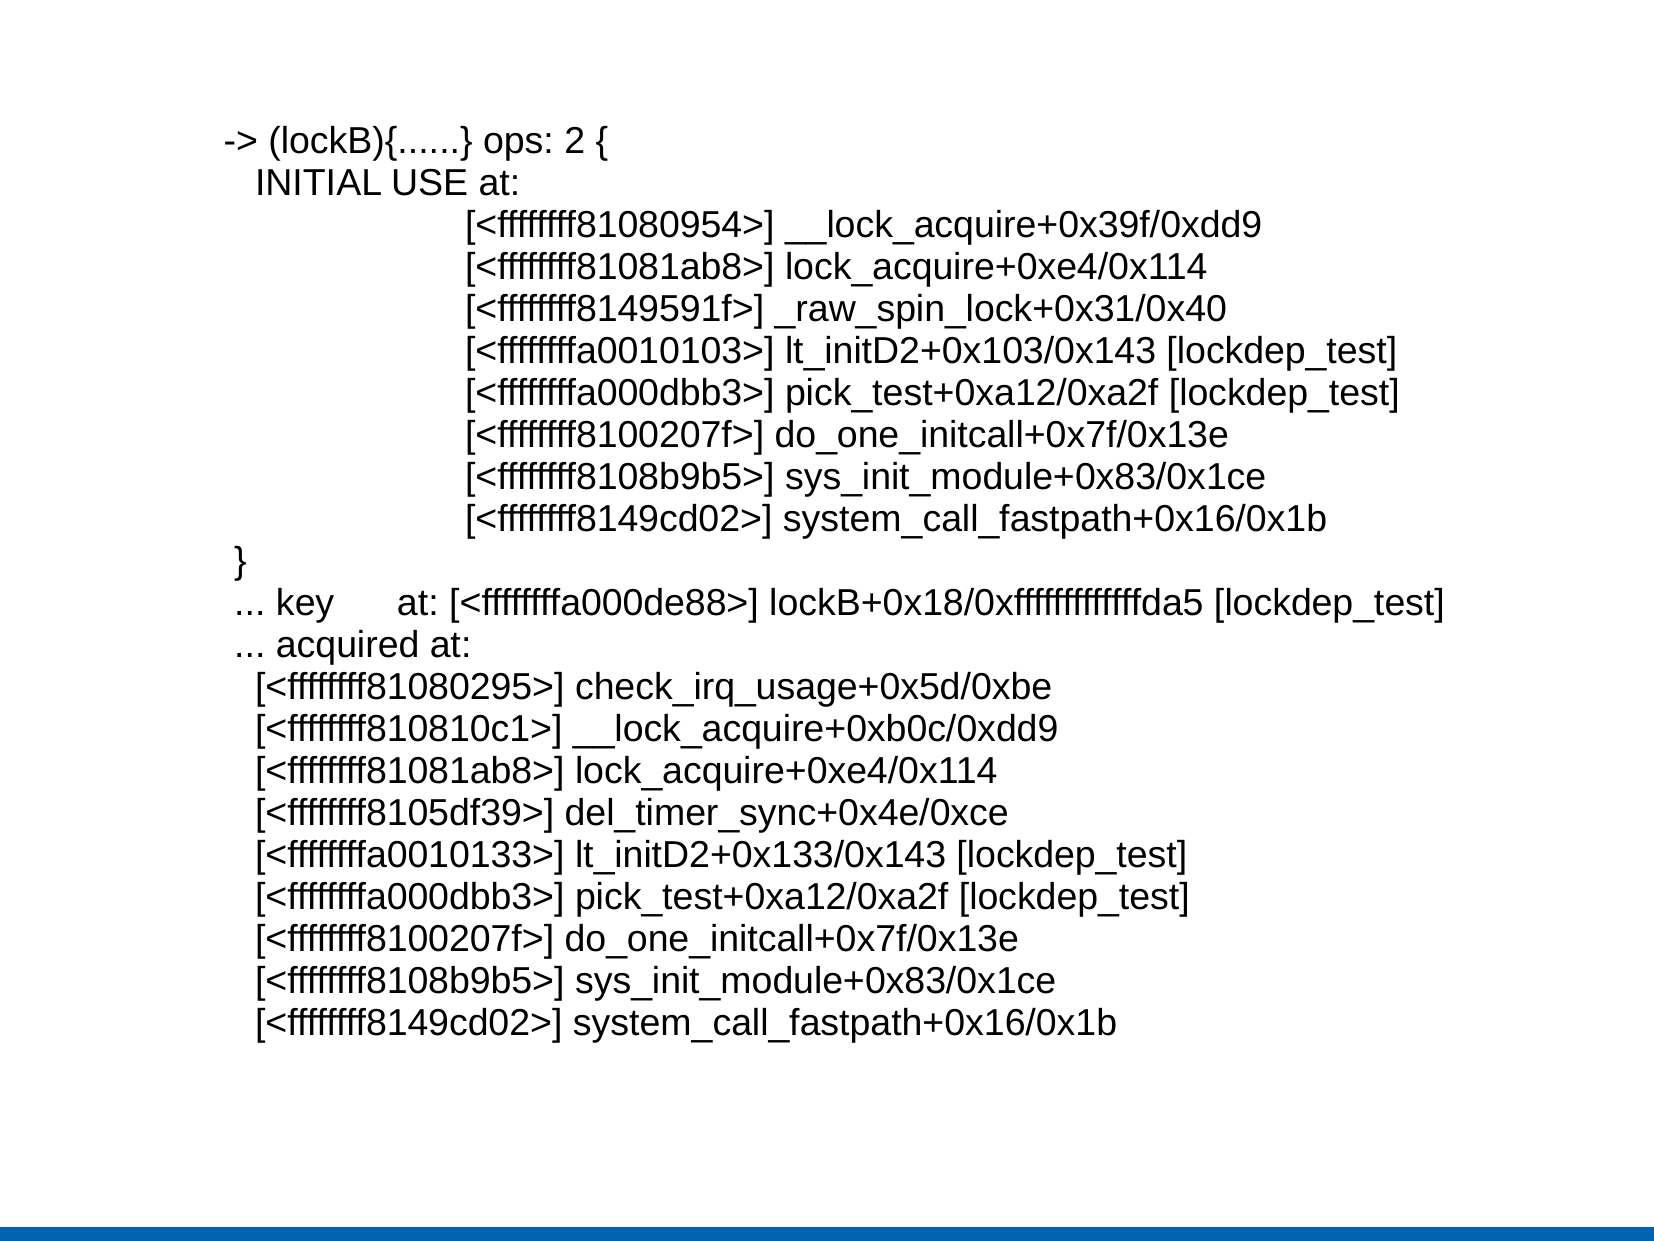

-> (lockB){......} ops: 2 {
 INITIAL USE at:
 [<ffffffff81080954>] __lock_acquire+0x39f/0xdd9
 [<ffffffff81081ab8>] lock_acquire+0xe4/0x114
 [<ffffffff8149591f>] _raw_spin_lock+0x31/0x40
 [<ffffffffa0010103>] lt_initD2+0x103/0x143 [lockdep_test]
 [<ffffffffa000dbb3>] pick_test+0xa12/0xa2f [lockdep_test]
 [<ffffffff8100207f>] do_one_initcall+0x7f/0x13e
 [<ffffffff8108b9b5>] sys_init_module+0x83/0x1ce
 [<ffffffff8149cd02>] system_call_fastpath+0x16/0x1b
 }
 ... key at: [<ffffffffa000de88>] lockB+0x18/0xfffffffffffffda5 [lockdep_test]
 ... acquired at:
 [<ffffffff81080295>] check_irq_usage+0x5d/0xbe
 [<ffffffff810810c1>] __lock_acquire+0xb0c/0xdd9
 [<ffffffff81081ab8>] lock_acquire+0xe4/0x114
 [<ffffffff8105df39>] del_timer_sync+0x4e/0xce
 [<ffffffffa0010133>] lt_initD2+0x133/0x143 [lockdep_test]
 [<ffffffffa000dbb3>] pick_test+0xa12/0xa2f [lockdep_test]
 [<ffffffff8100207f>] do_one_initcall+0x7f/0x13e
 [<ffffffff8108b9b5>] sys_init_module+0x83/0x1ce
 [<ffffffff8149cd02>] system_call_fastpath+0x16/0x1b